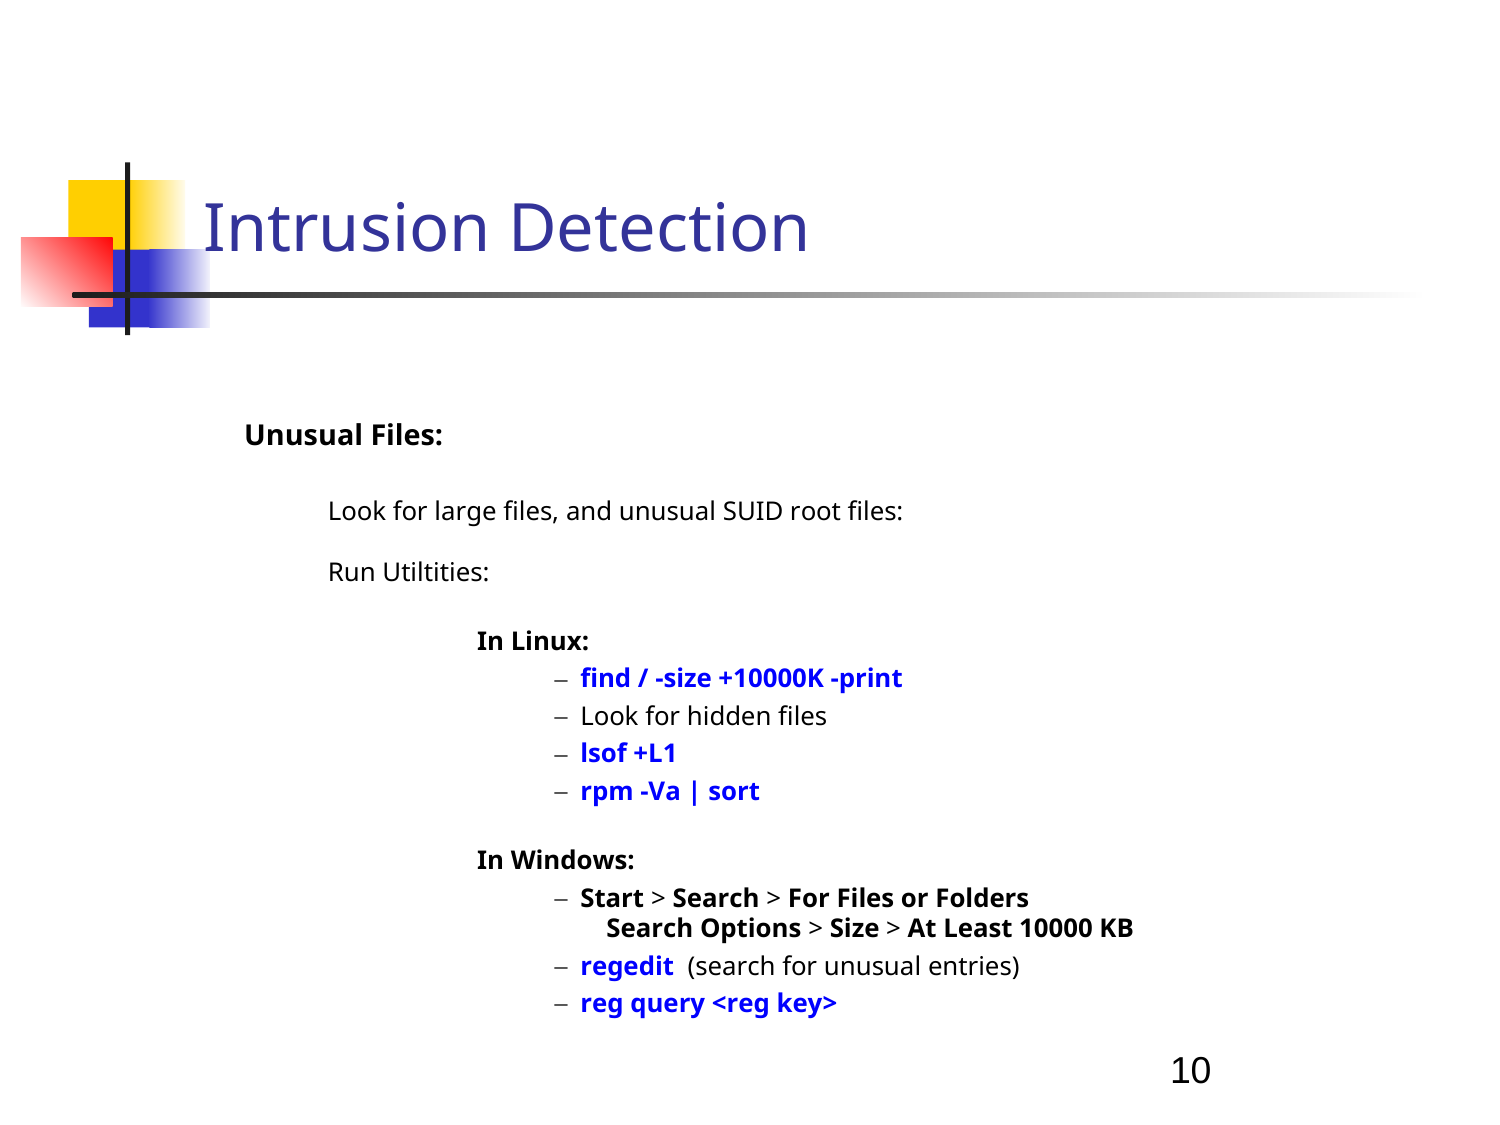

# Intrusion Detection
Unusual Files:
Look for large files, and unusual SUID root files:
Run Utiltities:
In Linux:
find / -size +10000K -print
Look for hidden files
lsof +L1
rpm -Va | sort
In Windows:
Start > Search > For Files or Folders
Search Options > Size > At Least 10000 KB
regedit (search for unusual entries)
reg query <reg key>
10